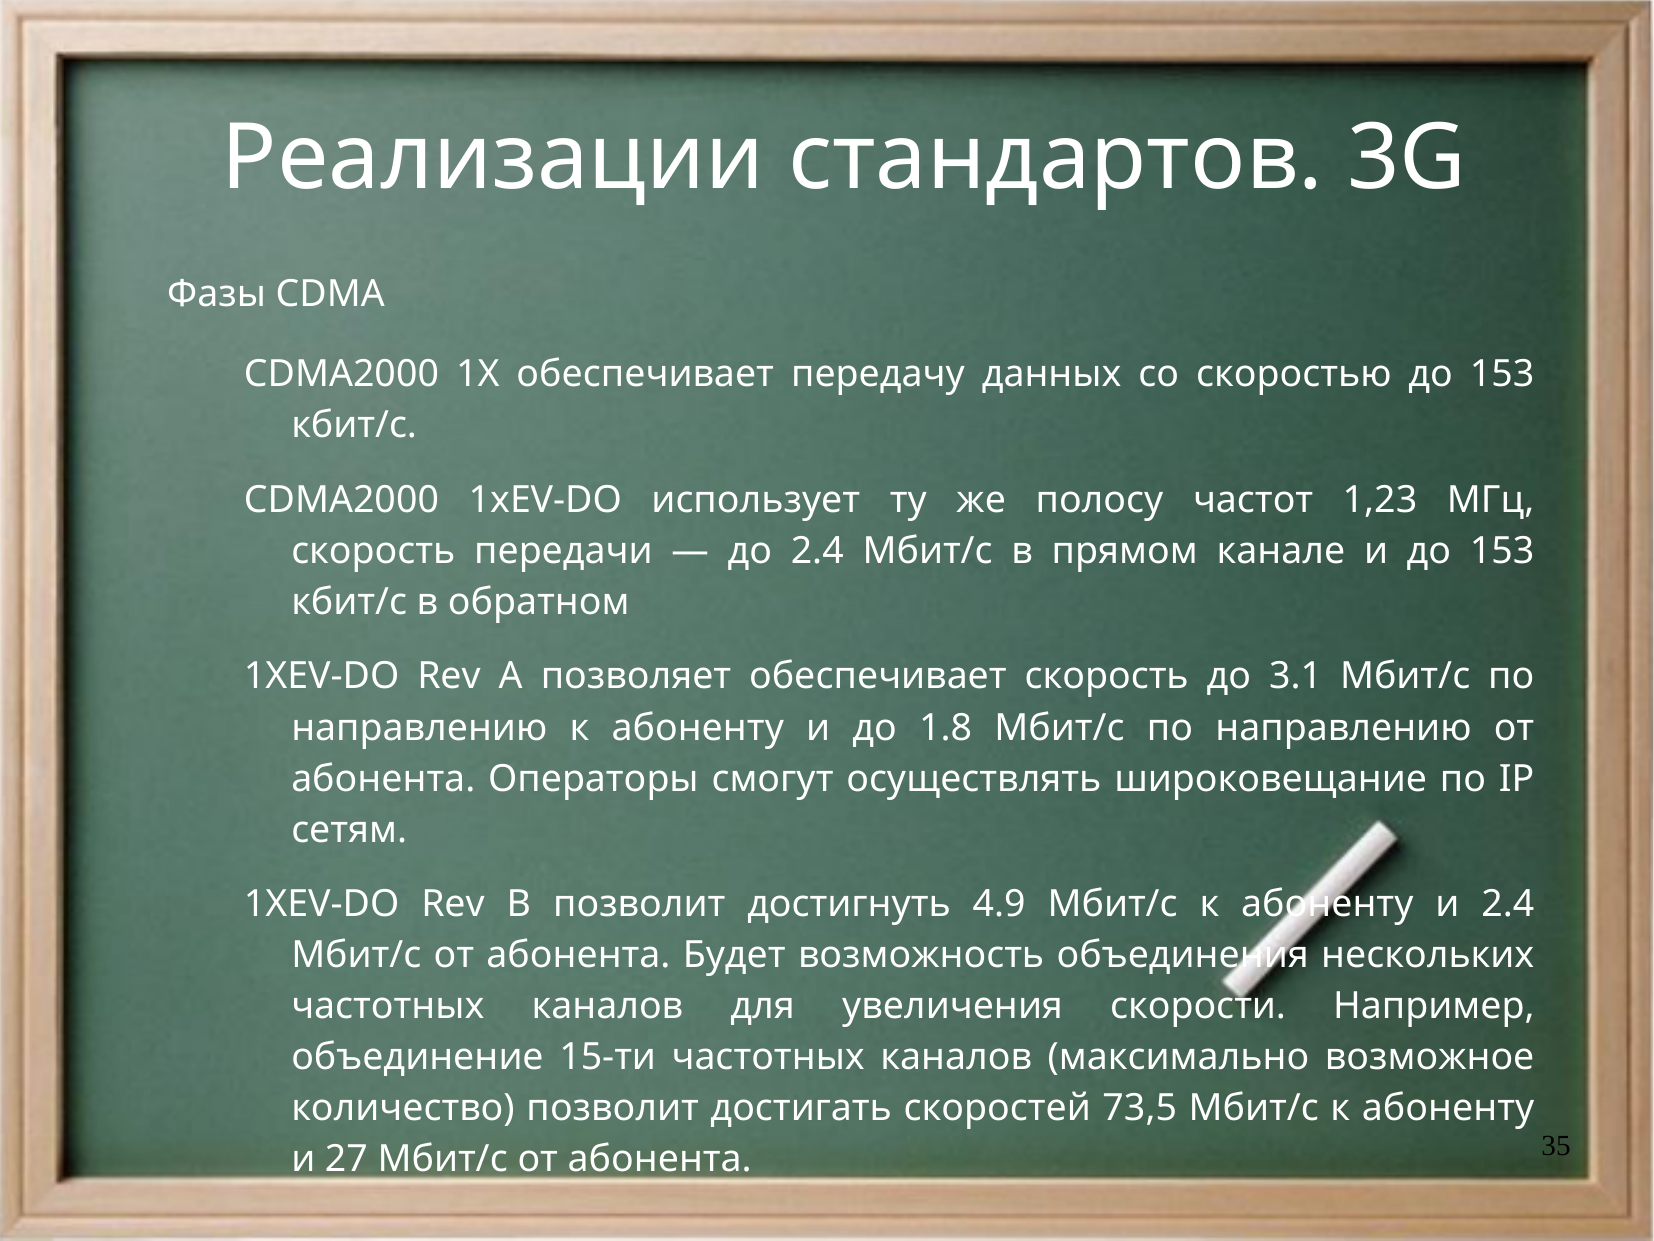

# Реализации стандартов. 3G
Фазы CDMA
CDMA2000 1Х обеспечивает передачу данных со скоростью до 153 кбит/с.
CDMA2000 1xEV-DO использует ту же полосу частот 1,23 МГц, скорость передачи — до 2.4 Мбит/с в прямом канале и до 153 кбит/с в обратном
1ХEV-DO Rev A позволяет обеспечивает скорость до 3.1 Мбит/с по направлению к абоненту и до 1.8 Мбит/с по направлению от абонента. Операторы смогут осуществлять широковещание по IP сетям.
1ХEV-DO Rev B позволит достигнуть 4.9 Мбит/с к абоненту и 2.4 Мбит/с от абонента. Будет возможность объединения нескольких частотных каналов для увеличения скорости. Например, объединение 15-ти частотных каналов (максимально возможное количество) позволит достигать скоростей 73,5 Мбит/с к абоненту и 27 Мбит/с от абонента.
35